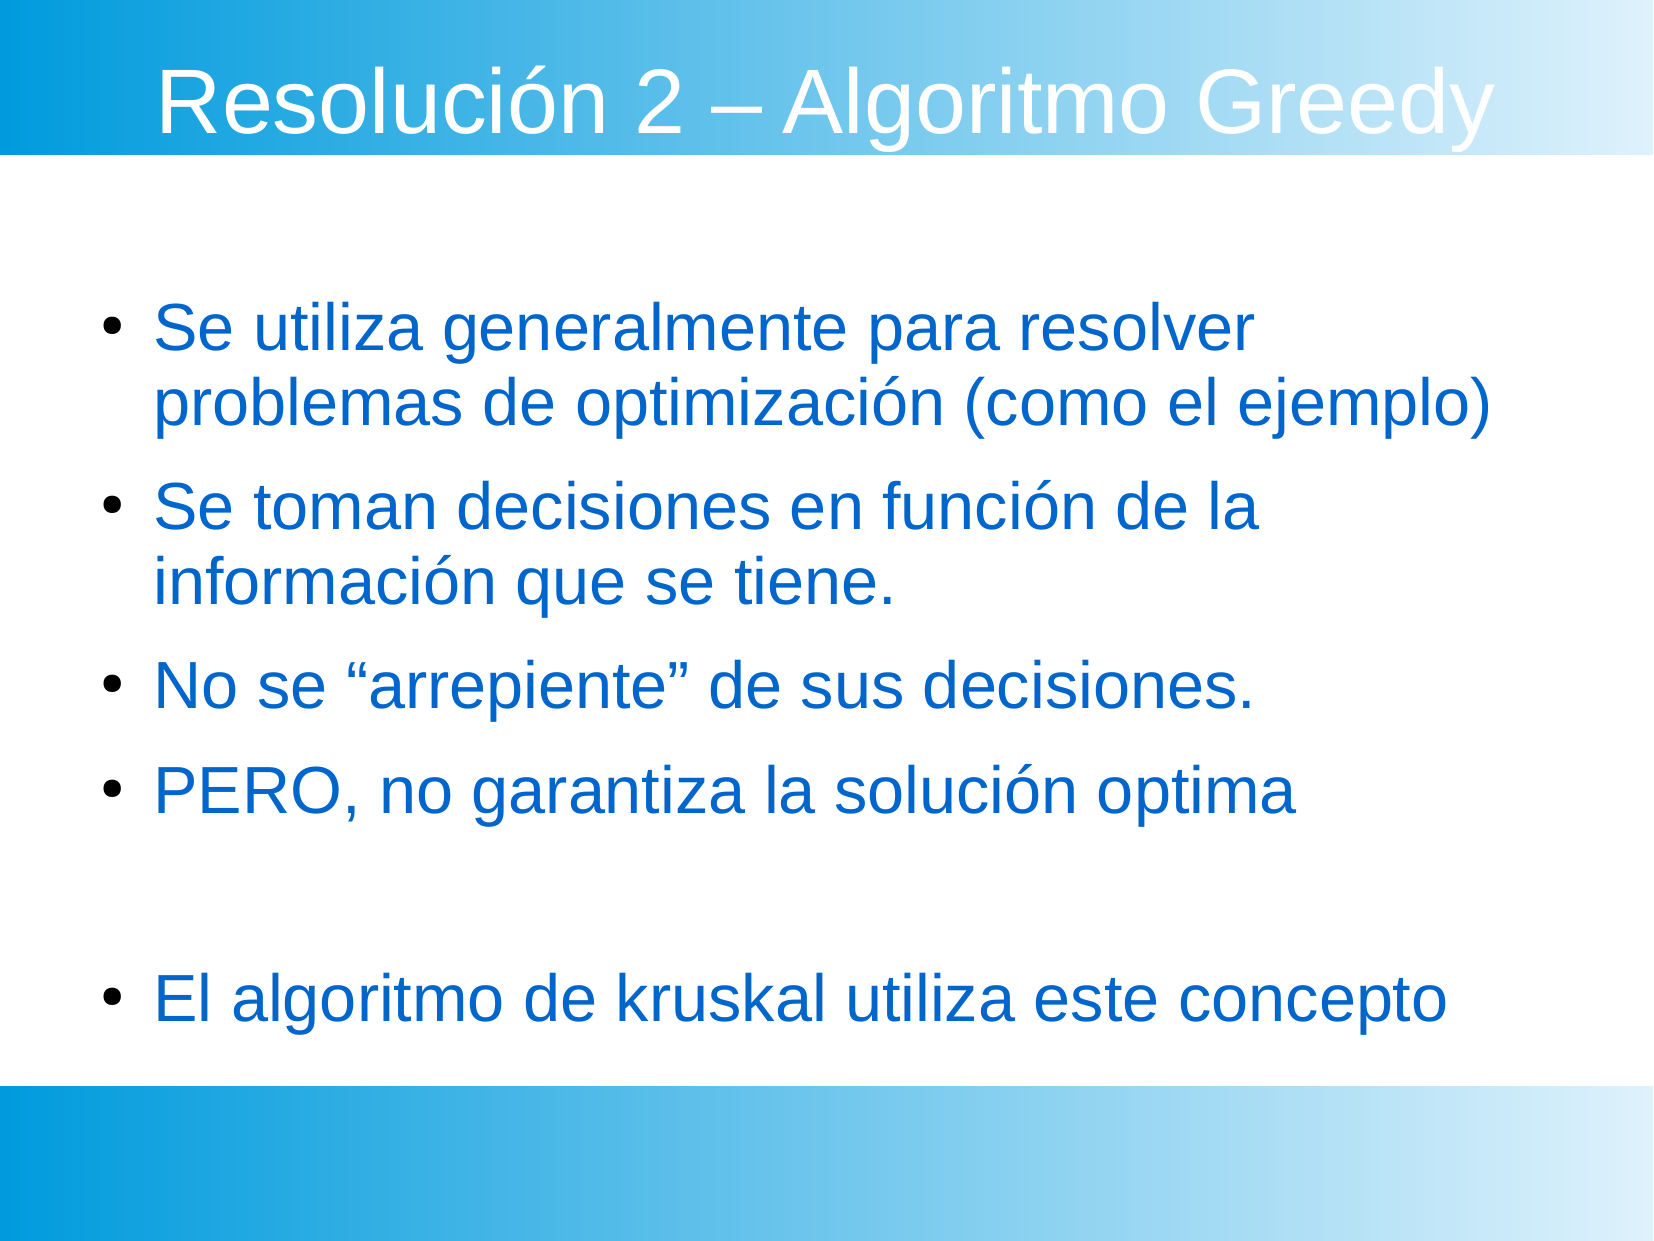

# Resolución 2 – Algoritmo Greedy
Se utiliza generalmente para resolver problemas de optimización (como el ejemplo)
Se toman decisiones en función de la información que se tiene.
No se “arrepiente” de sus decisiones.
PERO, no garantiza la solución optima
El algoritmo de kruskal utiliza este concepto